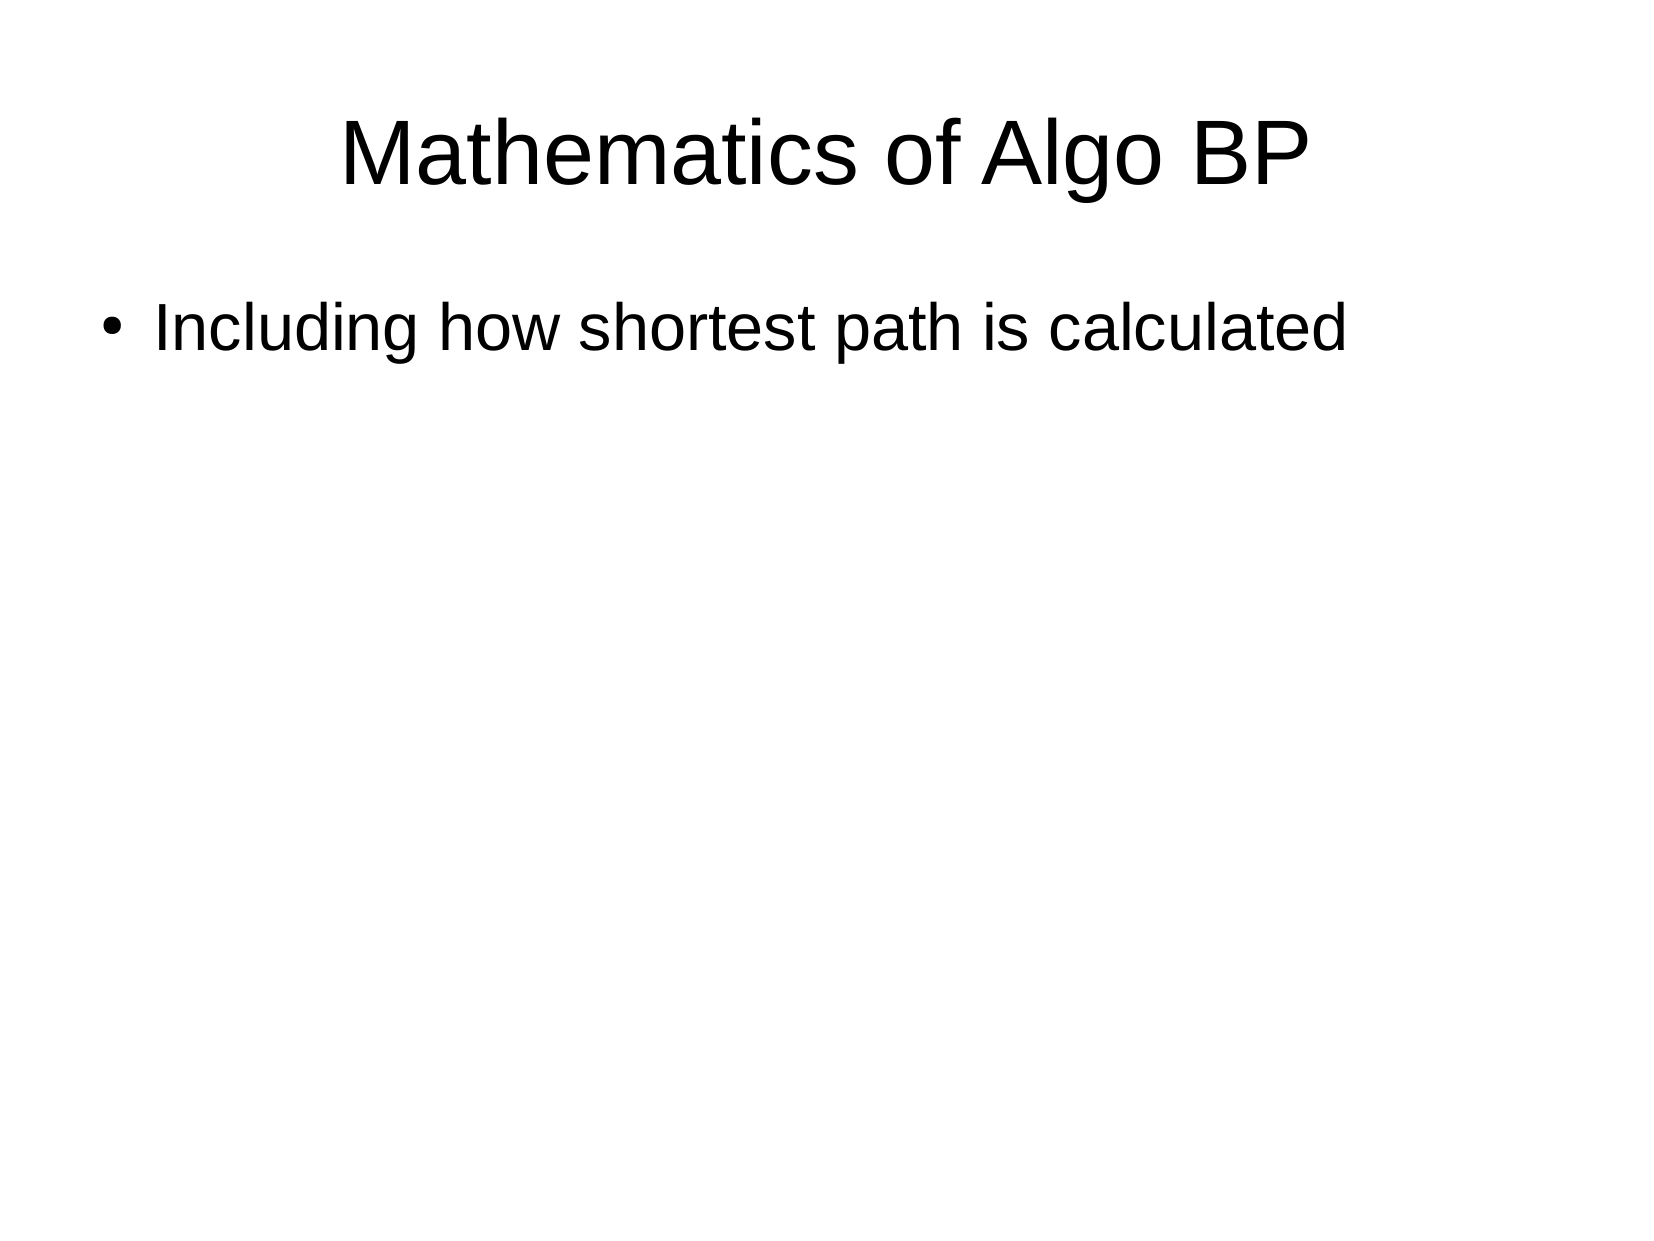

# Mathematics of Algo BP
Including how shortest path is calculated